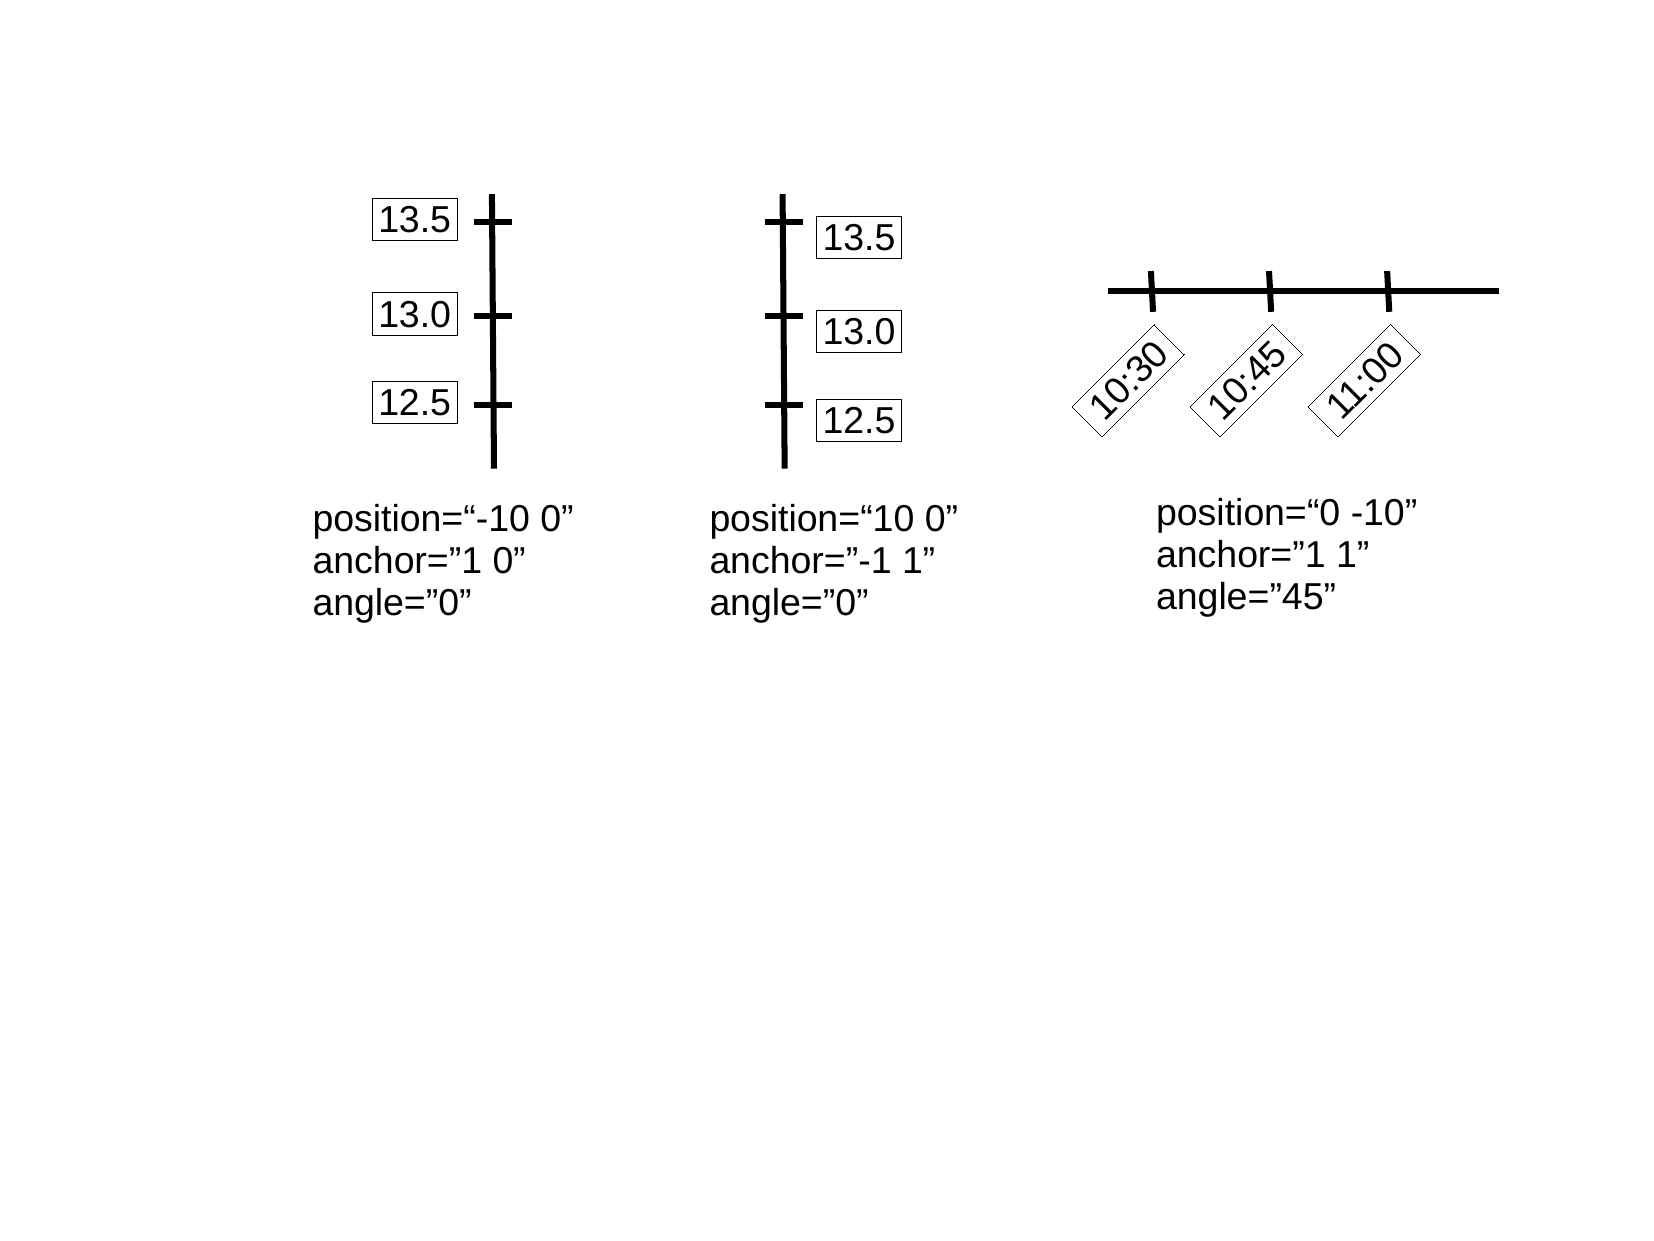

13.5
13.0
12.5
position=“-10 0”
anchor=”1 0”
angle=”0”
13.5
13.0
12.5
position=“10 0”
anchor=”-1 1”
angle=”0”
10:30
10:45
11:00
position=“0 -10”
anchor=”1 1”
angle=”45”